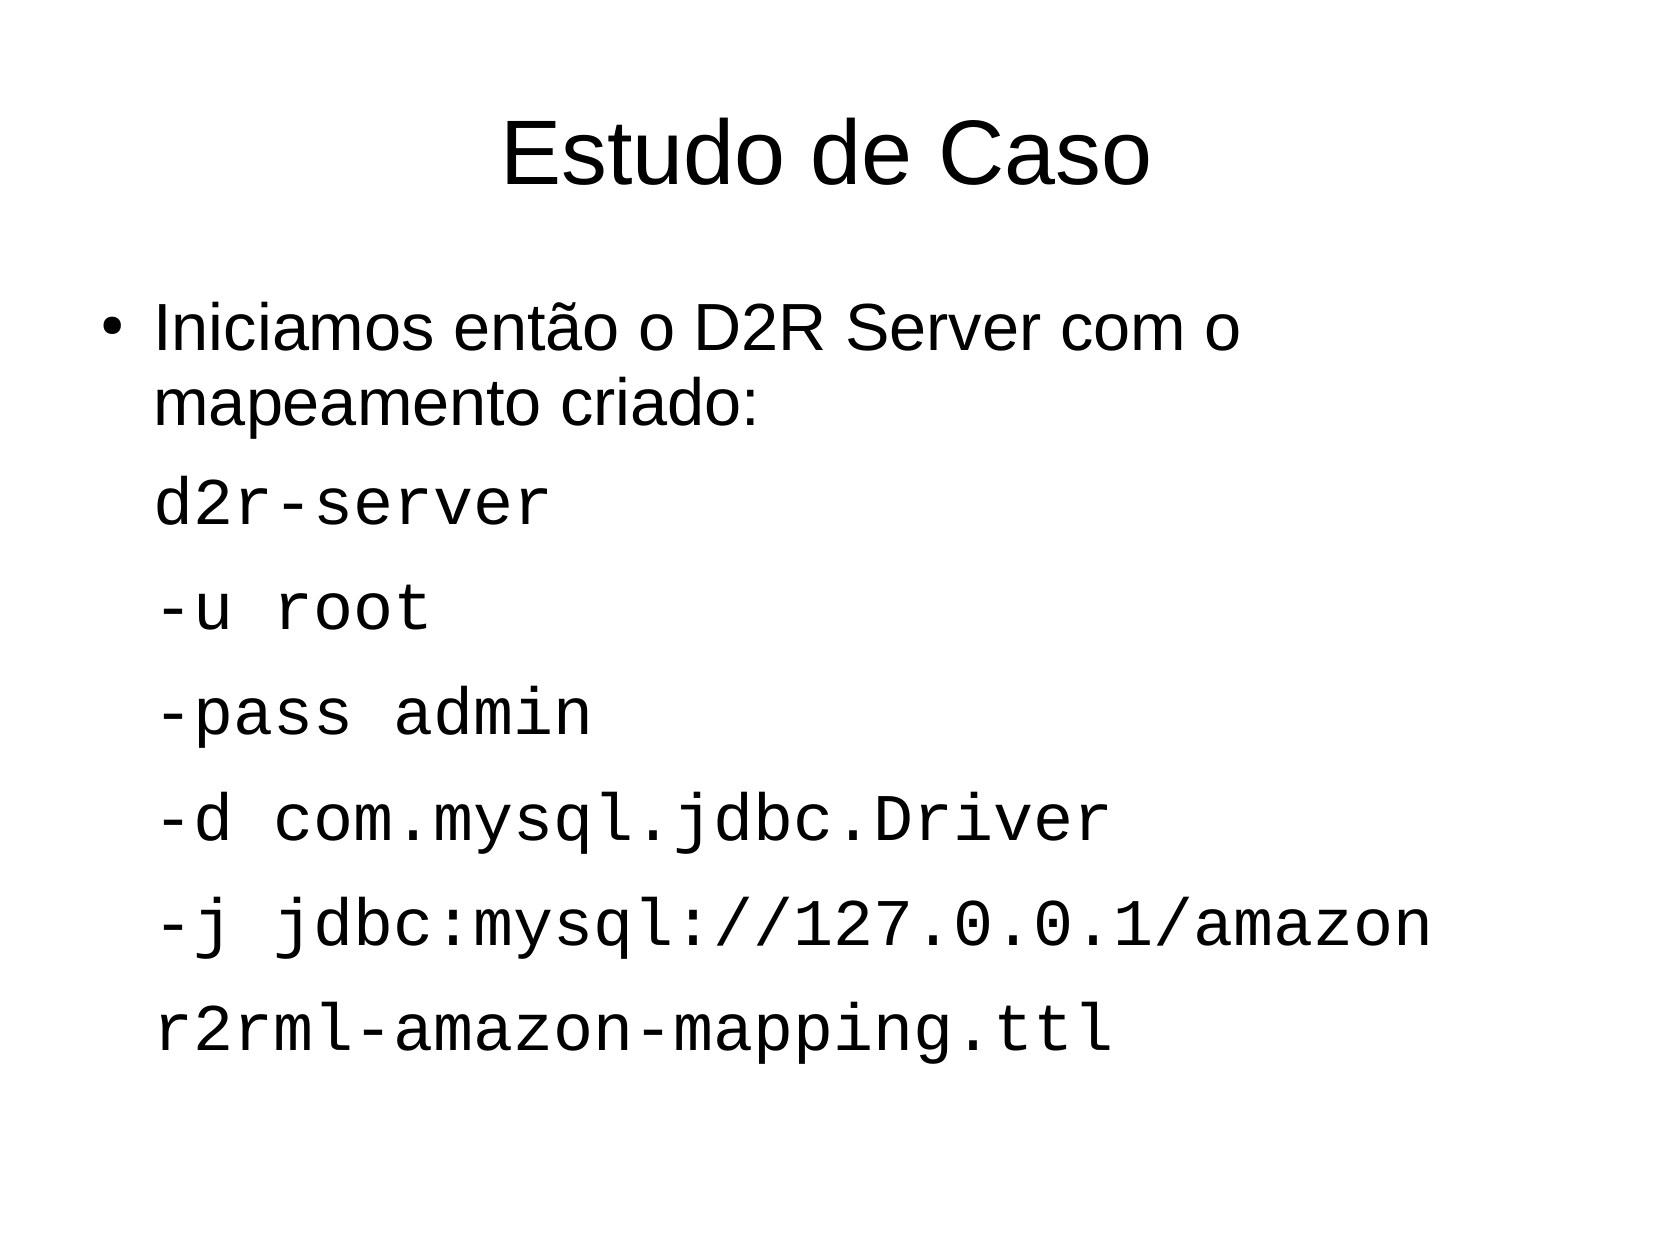

# Estudo de Caso
Iniciamos então o D2R Server com o mapeamento criado:
d2r-server
-u root
-pass admin
-d com.mysql.jdbc.Driver
-j jdbc:mysql://127.0.0.1/amazon
r2rml-amazon-mapping.ttl